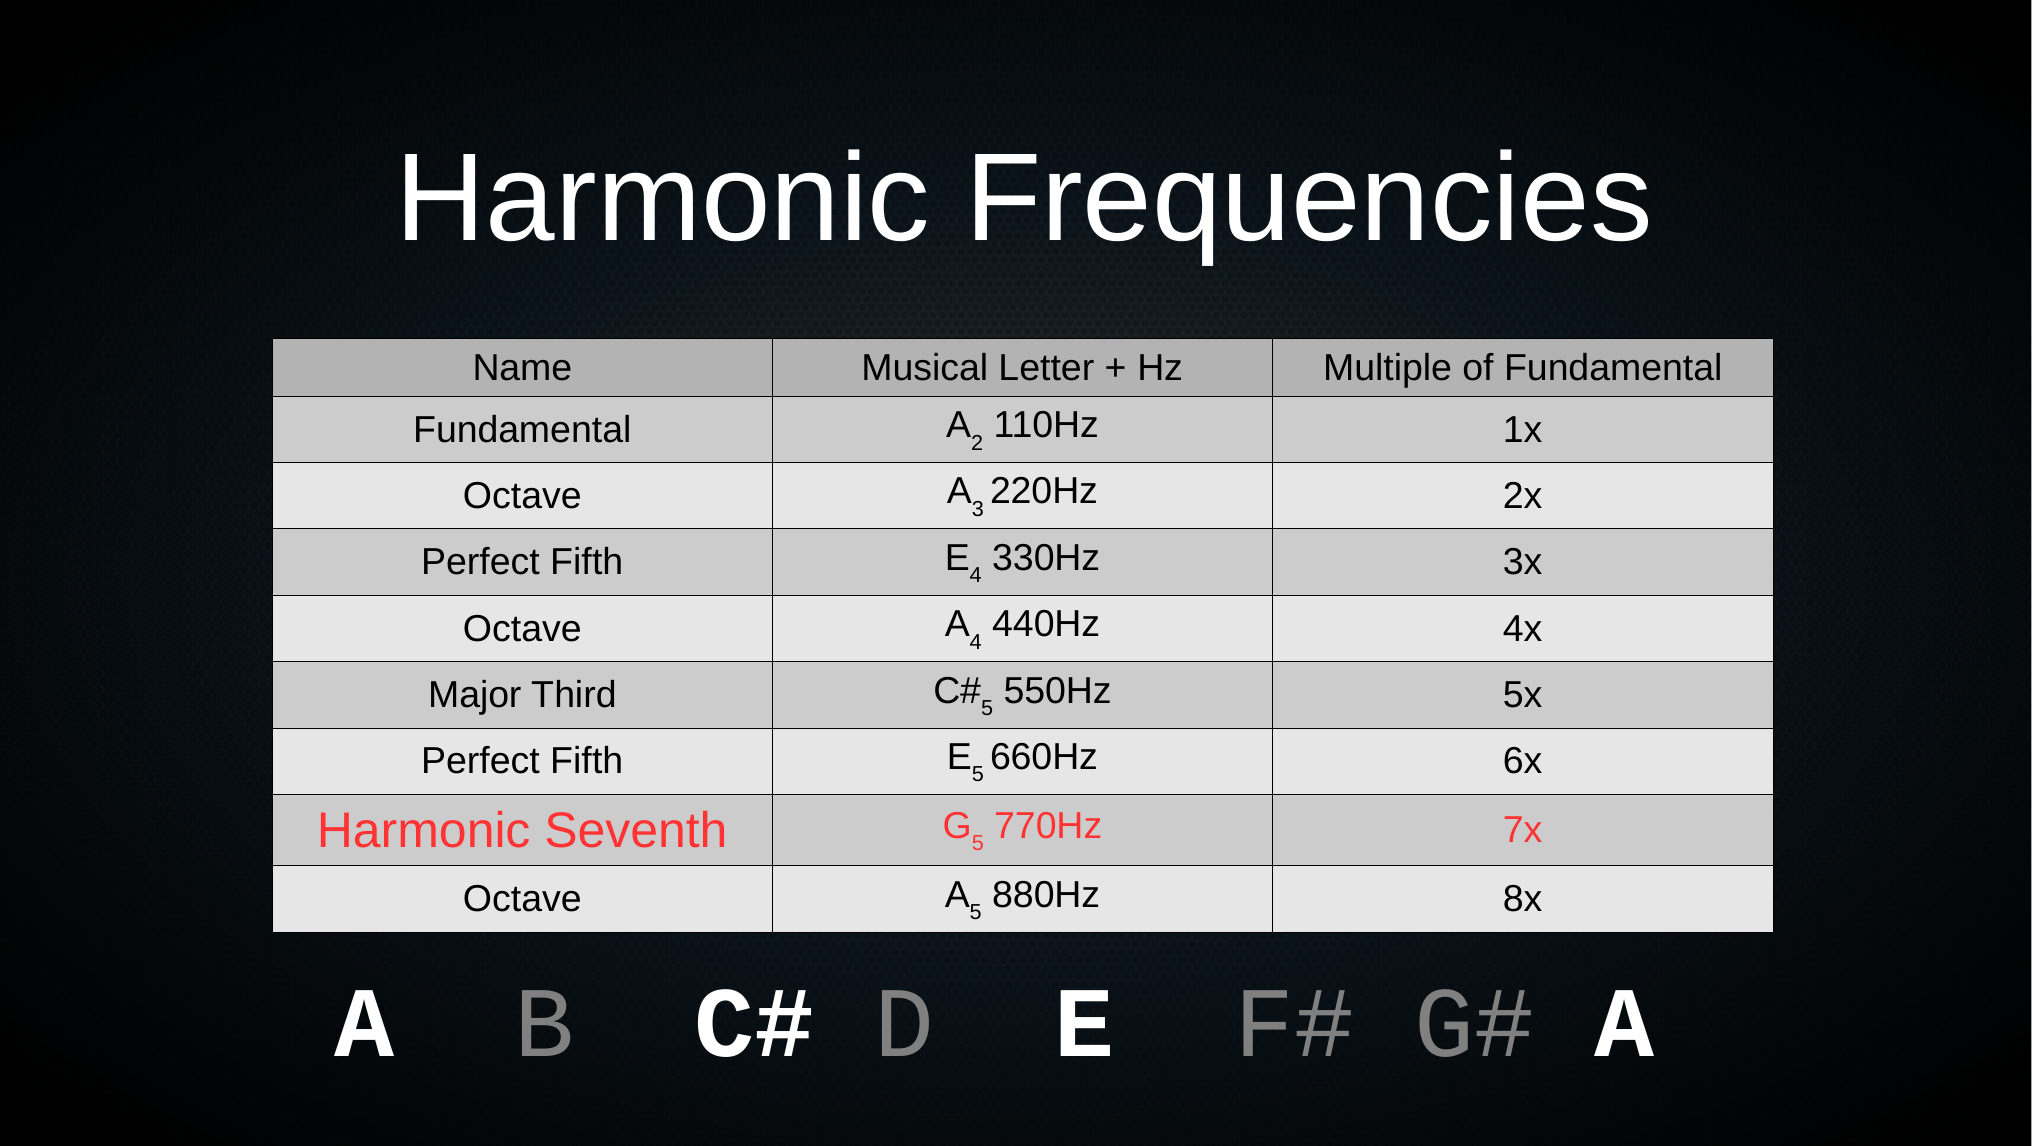

Harmonic Frequencies
| Name | Musical Letter + Hz | Multiple of Fundamental |
| --- | --- | --- |
| Fundamental | A2 110Hz | 1x |
| Octave | A3 220Hz | 2x |
| Perfect Fifth | E4 330Hz | 3x |
| Octave | A4 440Hz | 4x |
| Major Third | C#5 550Hz | 5x |
| Perfect Fifth | E5 660Hz | 6x |
| Harmonic Seventh | G5 770Hz | 7x |
| Octave | A5 880Hz | 8x |
A B C# D E F# G# A